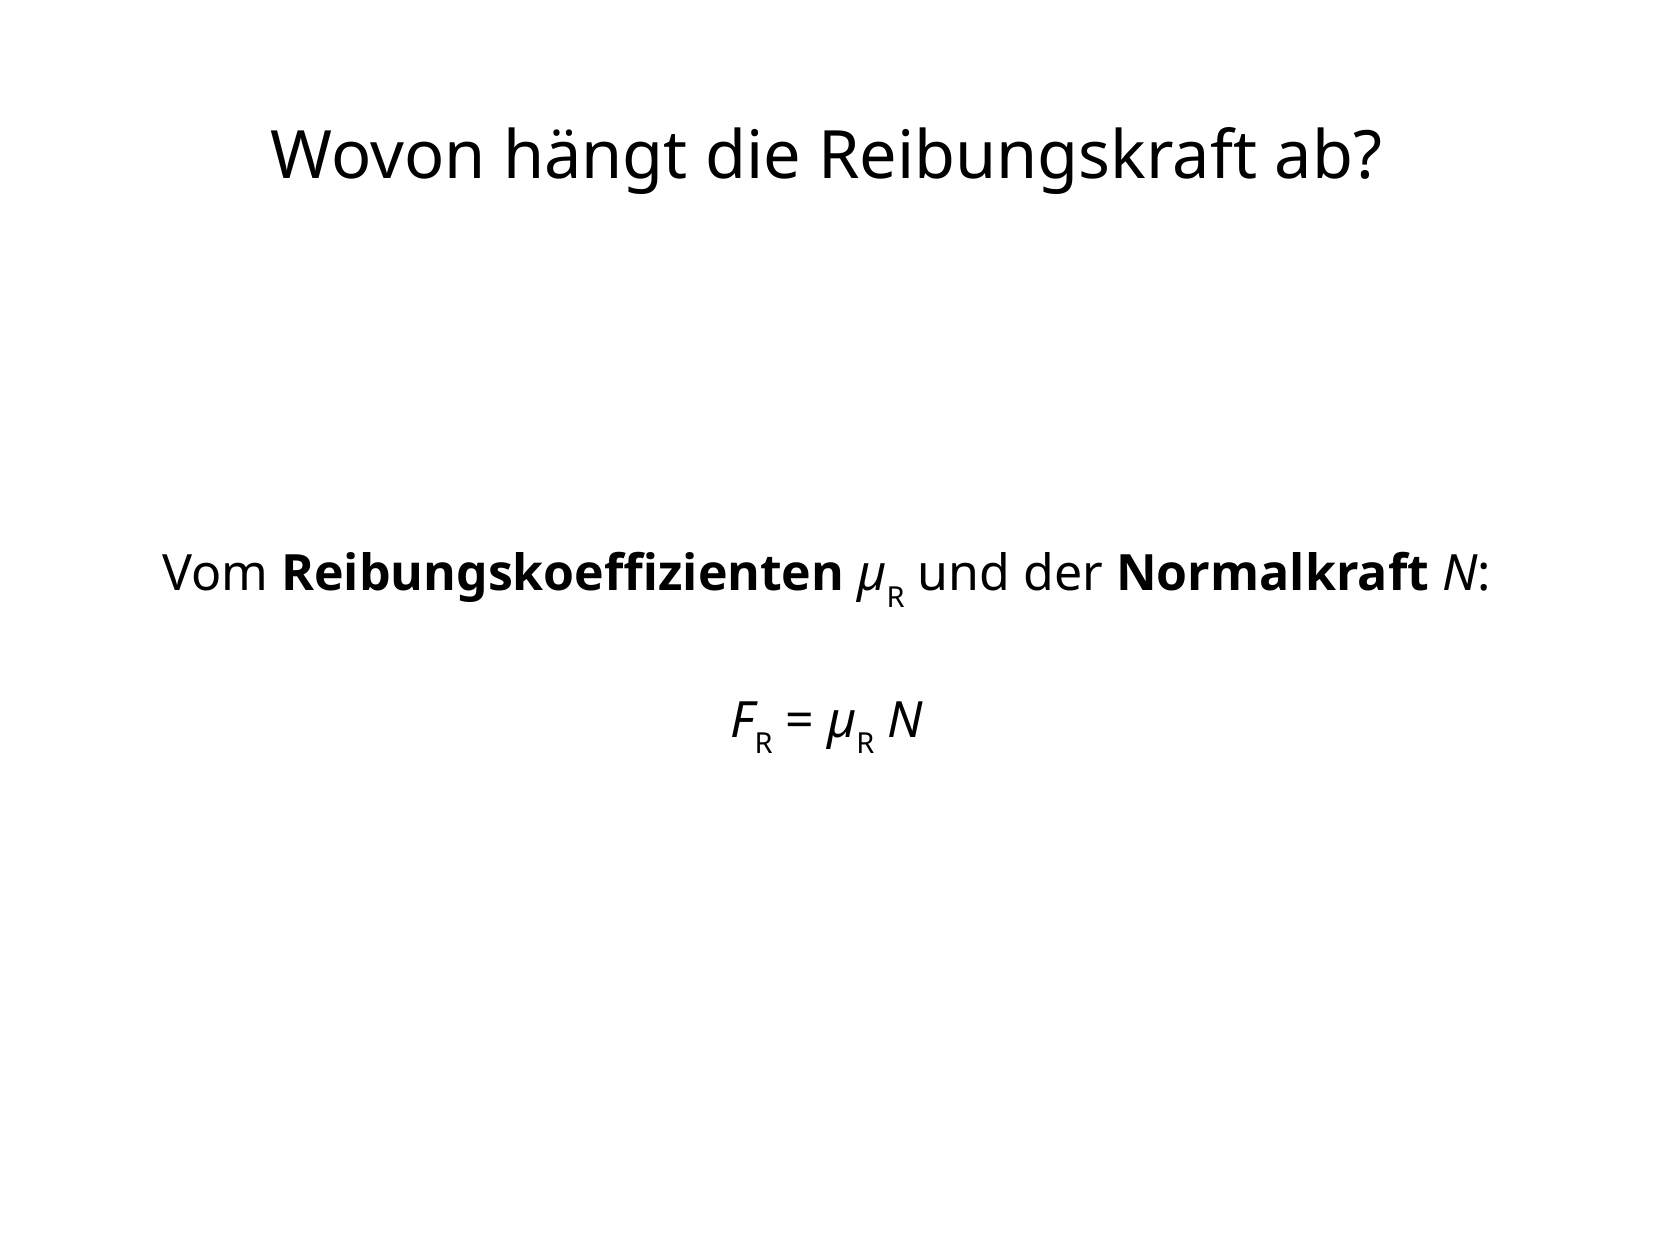

# Wovon hängt die Reibungskraft ab?
Vom Reibungskoeffizienten μR und der Normalkraft N:
FR = μR N